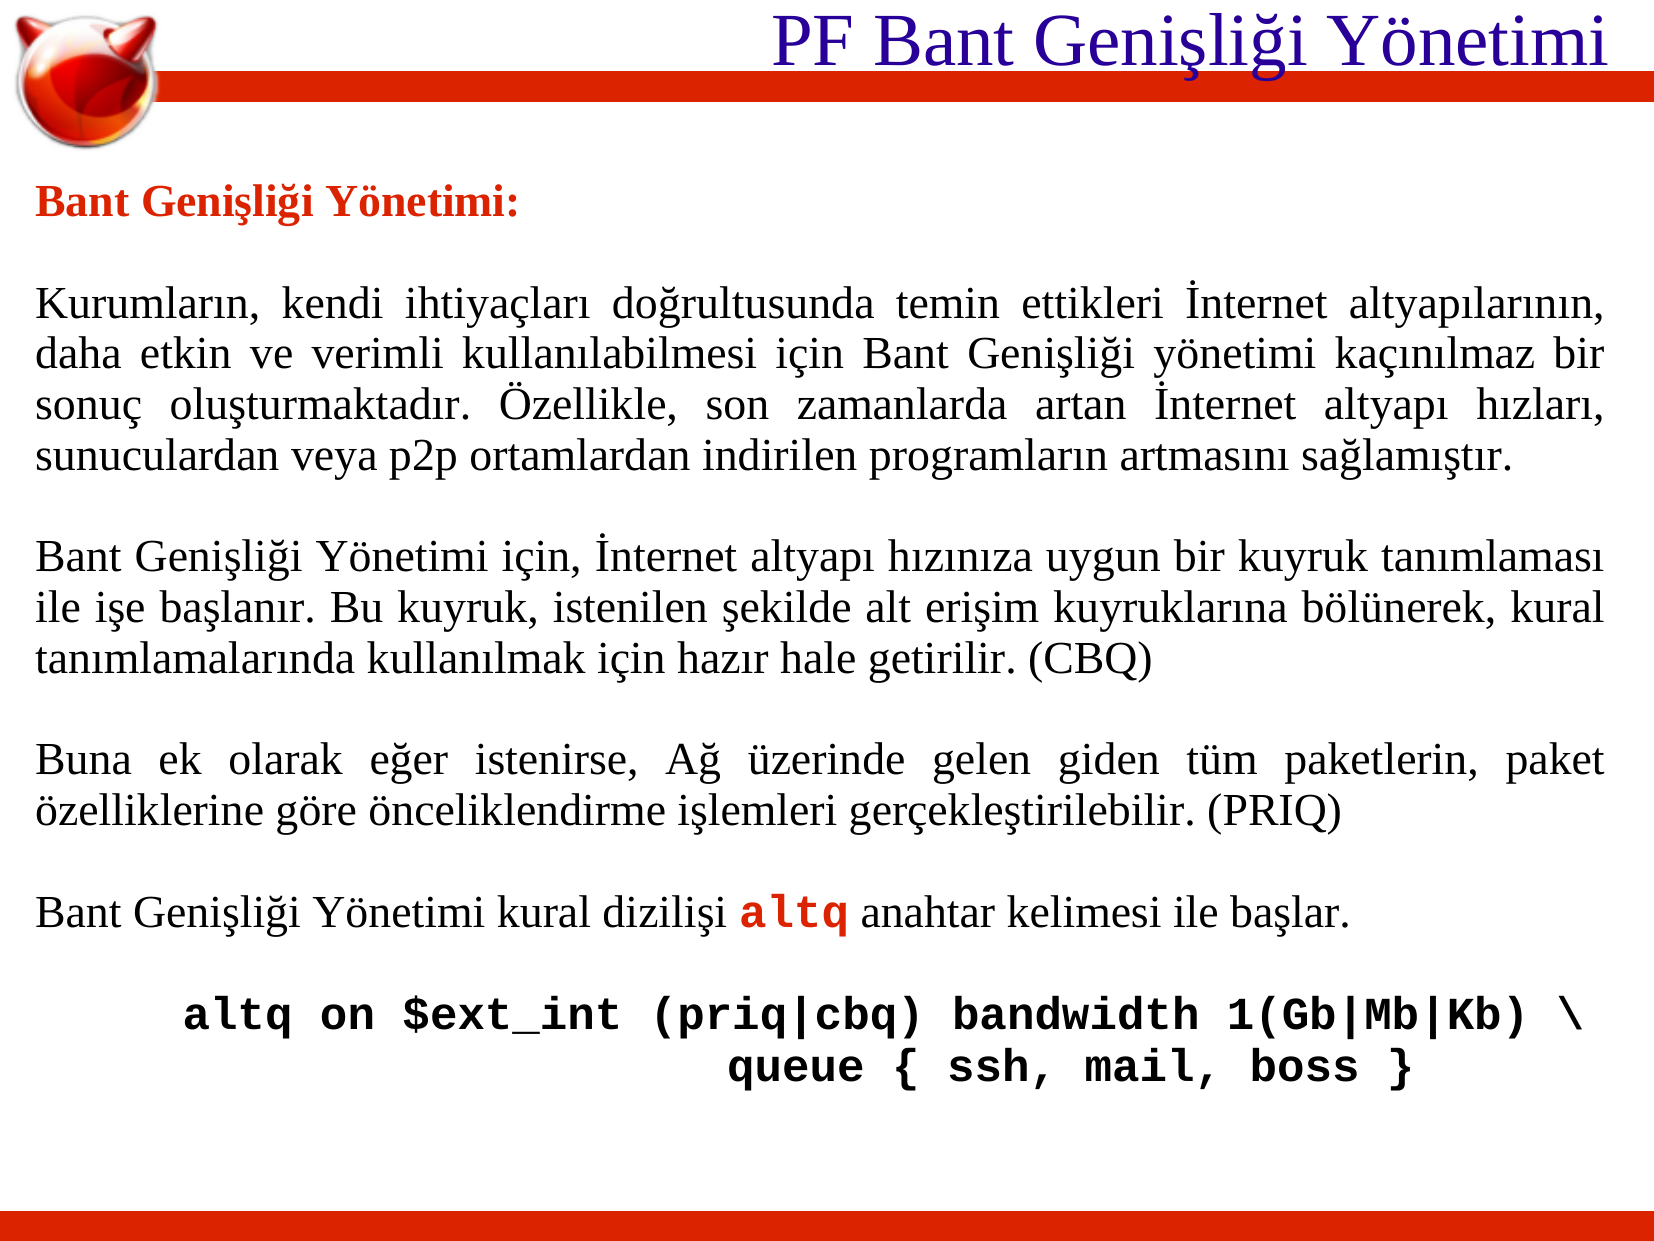

PF Bant Genişliği Yönetimi
Bant Genişliği Yönetimi:
Kurumların, kendi ihtiyaçları doğrultusunda temin ettikleri İnternet altyapılarının, daha etkin ve verimli kullanılabilmesi için Bant Genişliği yönetimi kaçınılmaz bir sonuç oluşturmaktadır. Özellikle, son zamanlarda artan İnternet altyapı hızları, sunuculardan veya p2p ortamlardan indirilen programların artmasını sağlamıştır.
Bant Genişliği Yönetimi için, İnternet altyapı hızınıza uygun bir kuyruk tanımlaması ile işe başlanır. Bu kuyruk, istenilen şekilde alt erişim kuyruklarına bölünerek, kural tanımlamalarında kullanılmak için hazır hale getirilir. (CBQ)
Buna ek olarak eğer istenirse, Ağ üzerinde gelen giden tüm paketlerin, paket özelliklerine göre önceliklendirme işlemleri gerçekleştirilebilir. (PRIQ)
Bant Genişliği Yönetimi kural dizilişi altq anahtar kelimesi ile başlar.
		altq on $ext_int (priq|cbq) bandwidth 1(Gb|Mb|Kb) \
									 queue { ssh, mail, boss }